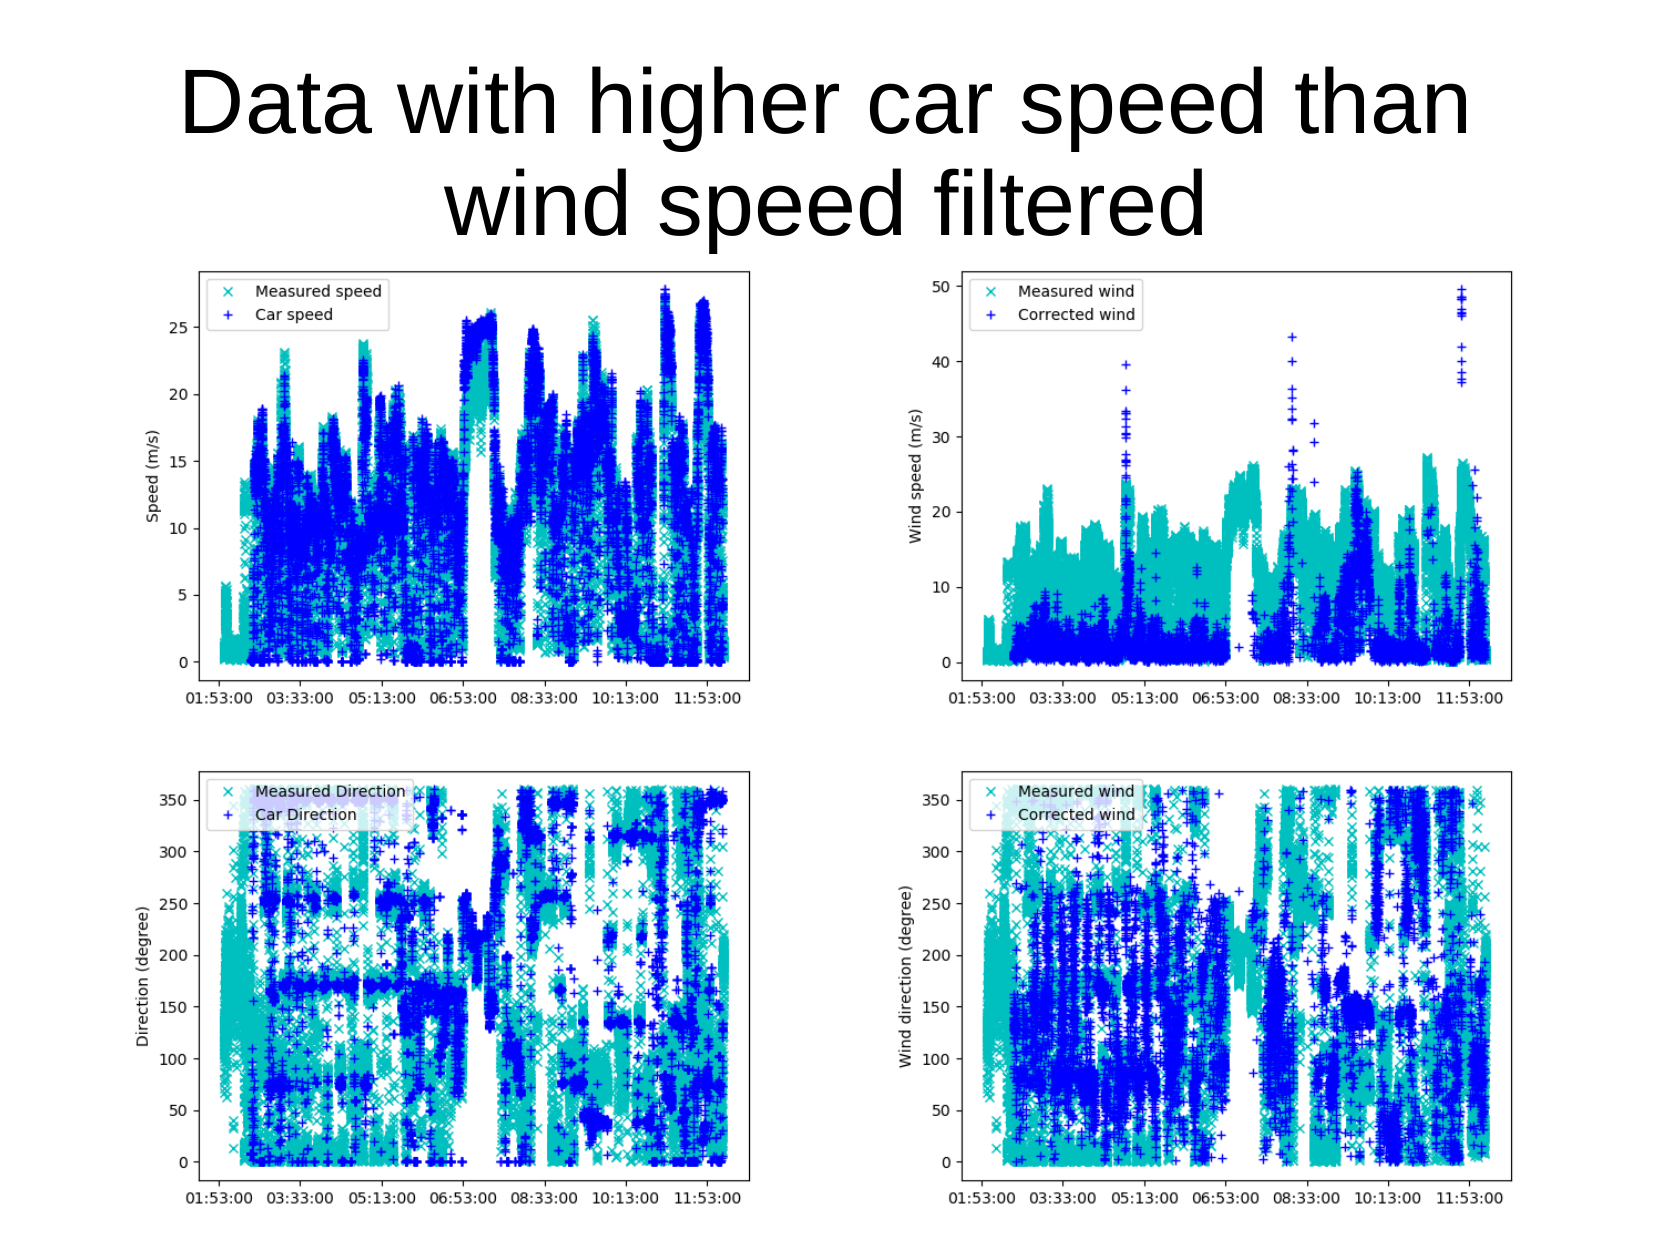

# Data with higher car speed than wind speed filtered